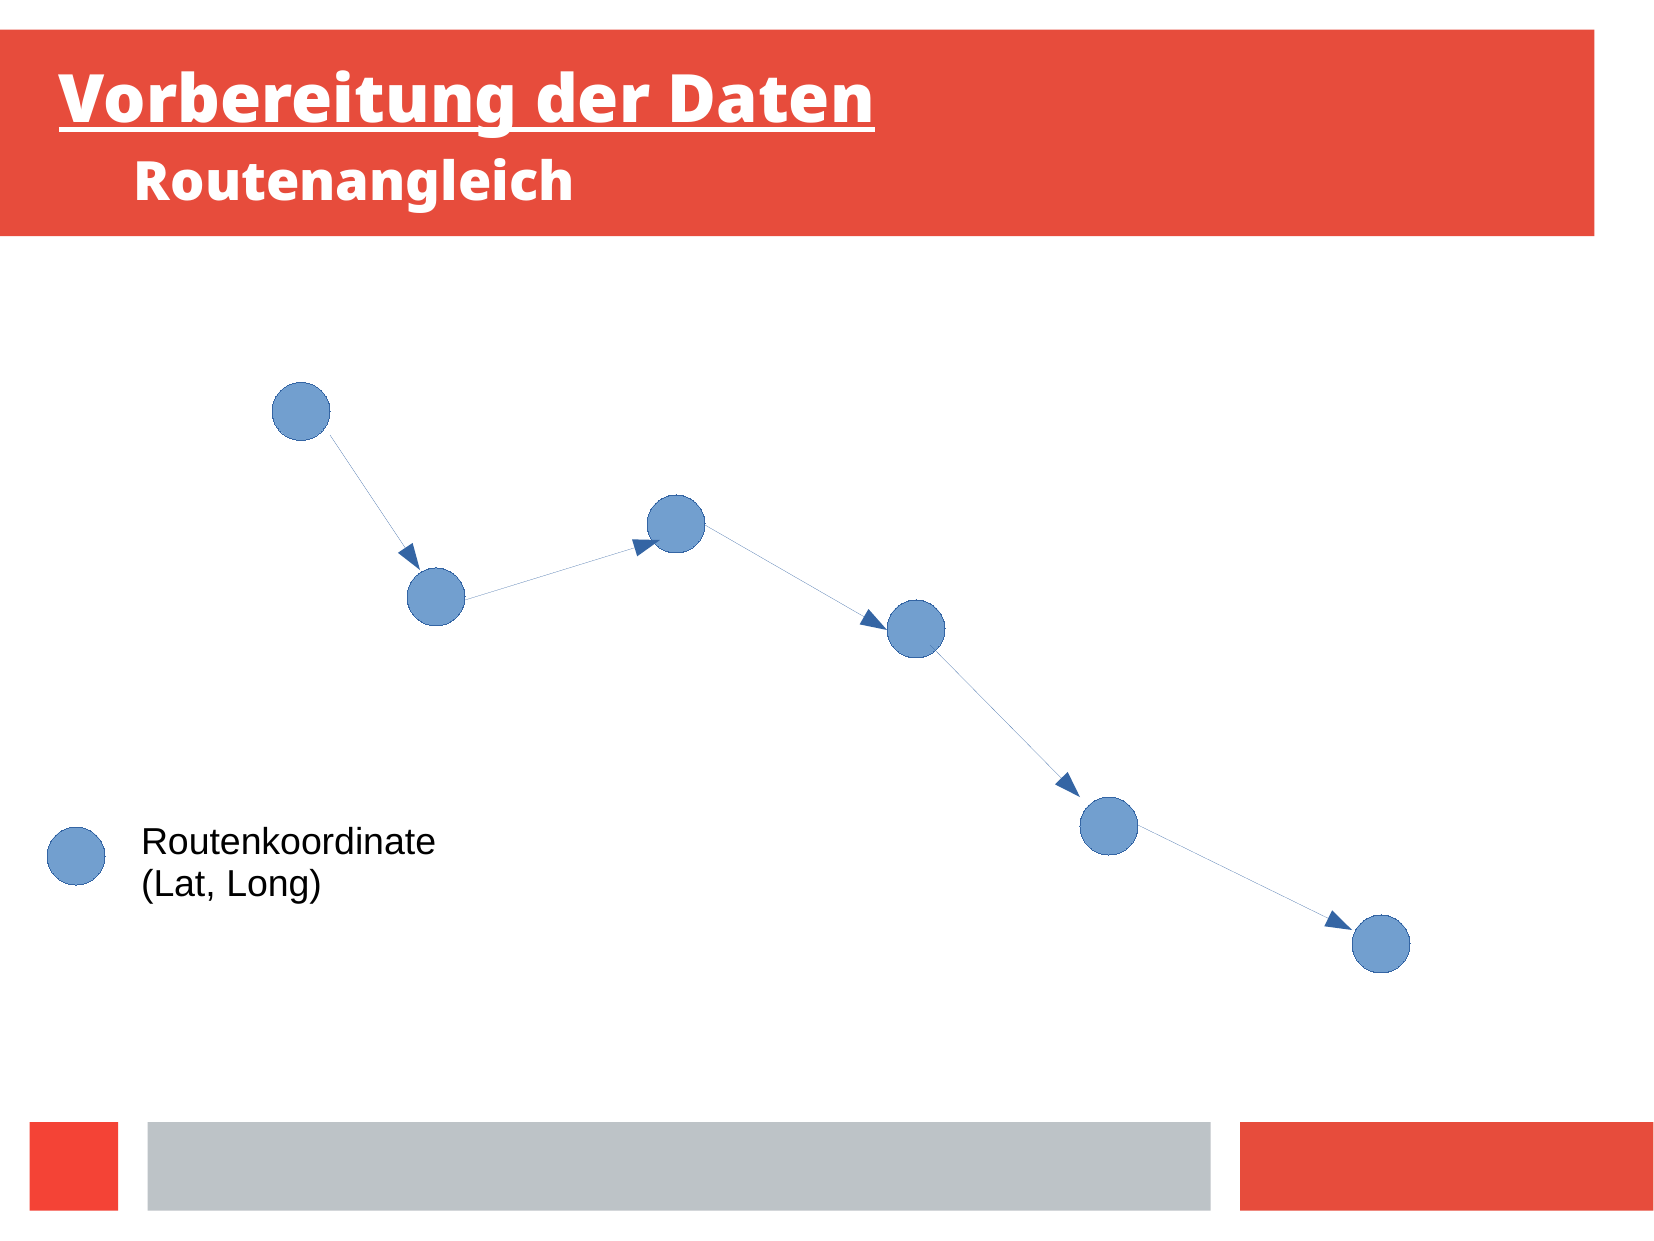

# Vorbereitung der Daten Routenangleich
Routenkoordinate (Lat, Long)